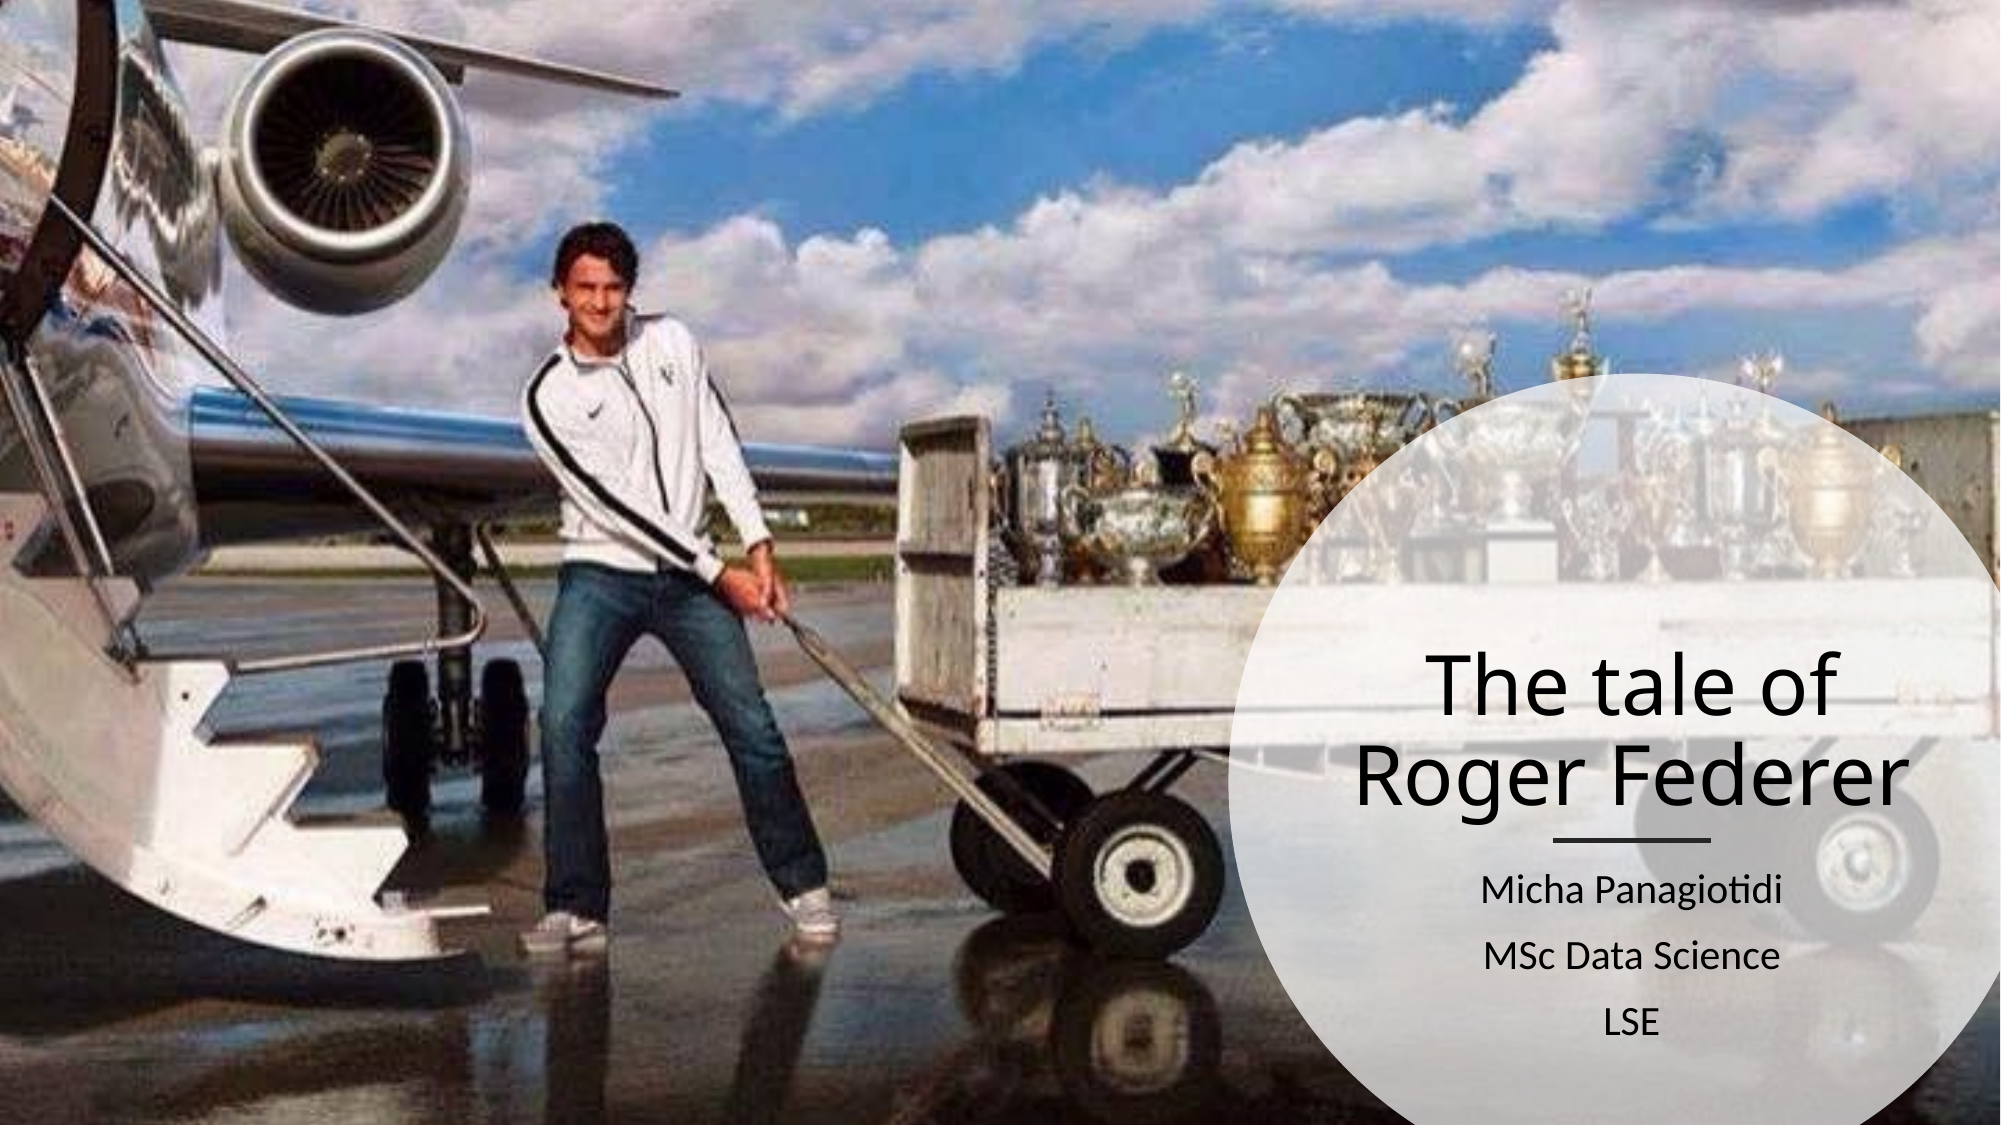

# The tale of Roger Federer
Micha Panagiotidi
MSc Data Science
LSE